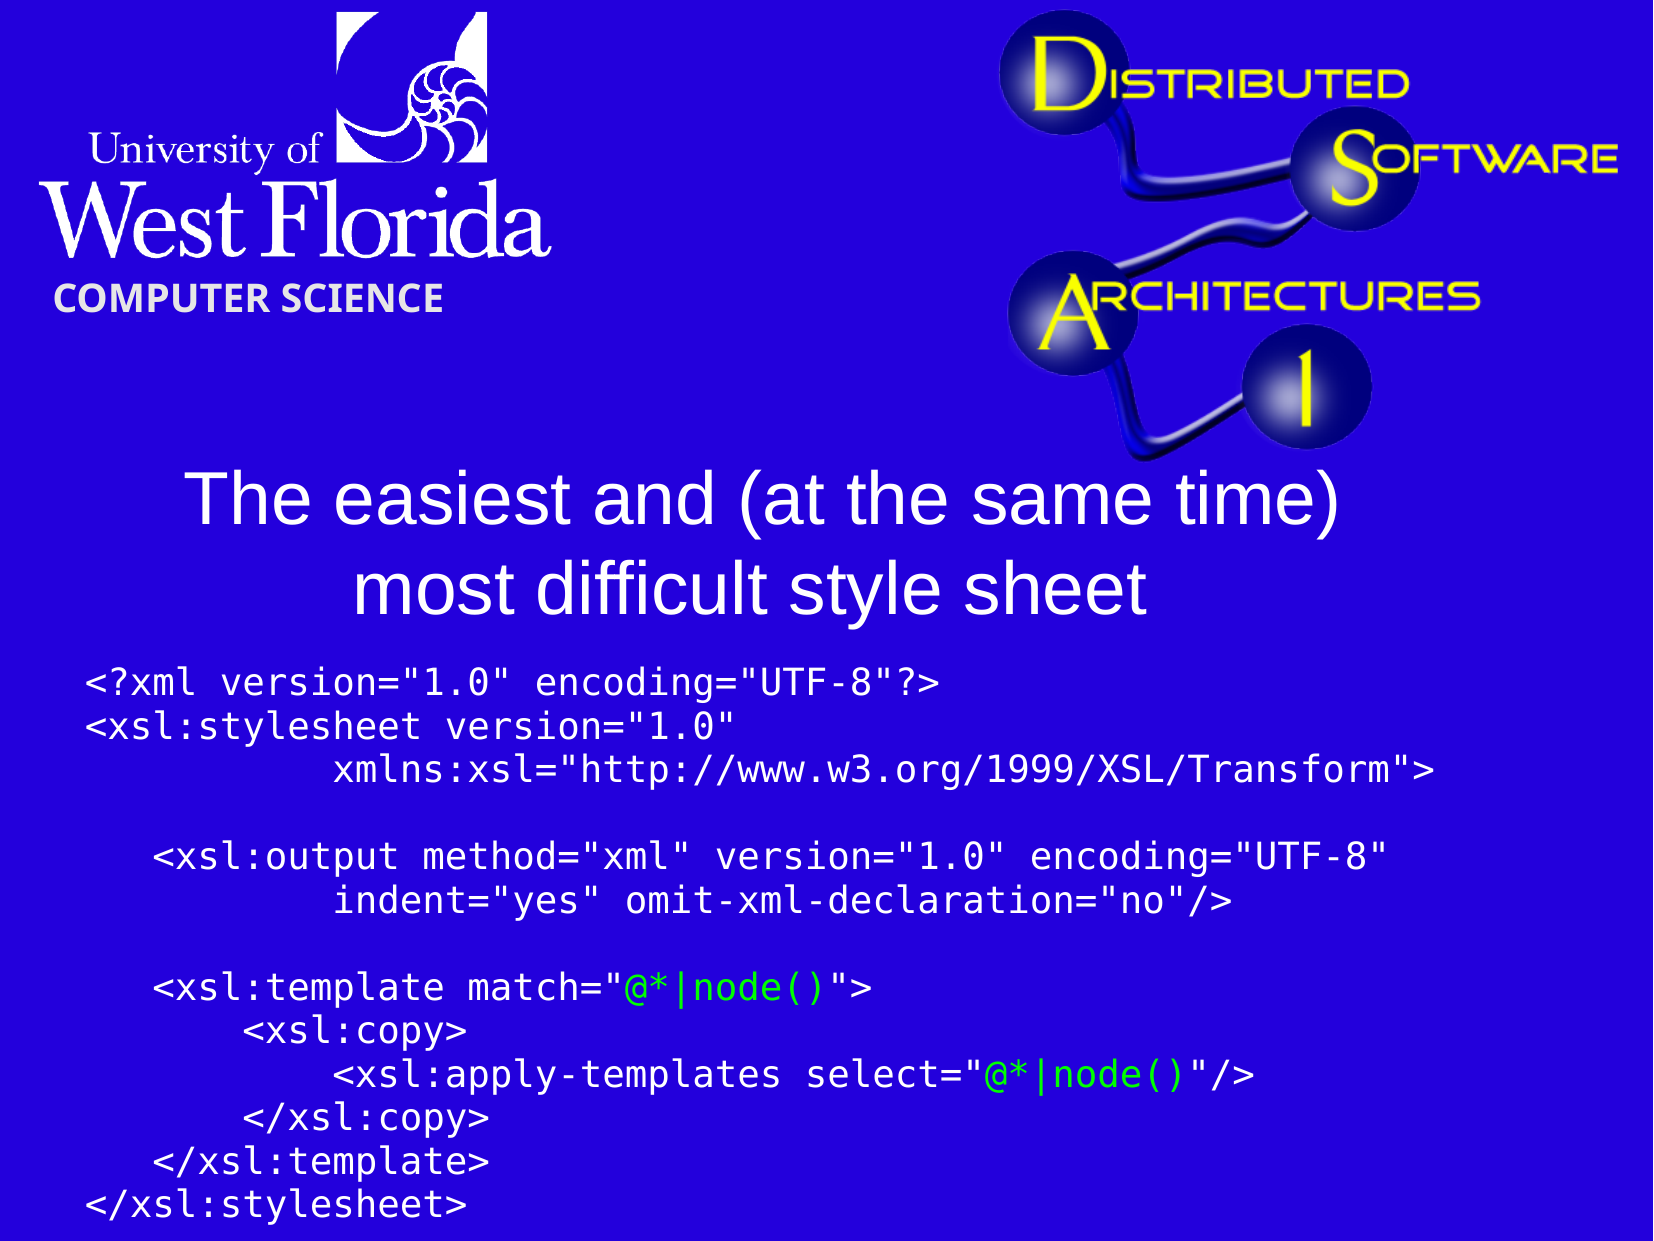

COMPUTER SCIENCE
# The easiest and (at the same time) most difficult style sheet
<?xml version="1.0" encoding="UTF-8"?>
<xsl:stylesheet version="1.0"
 xmlns:xsl="http://www.w3.org/1999/XSL/Transform">
 <xsl:output method="xml" version="1.0" encoding="UTF-8"
 indent="yes" omit-xml-declaration="no"/>
 <xsl:template match="@*|node()">
 <xsl:copy>
 <xsl:apply-templates select="@*|node()"/>
 </xsl:copy>
 </xsl:template>
</xsl:stylesheet>